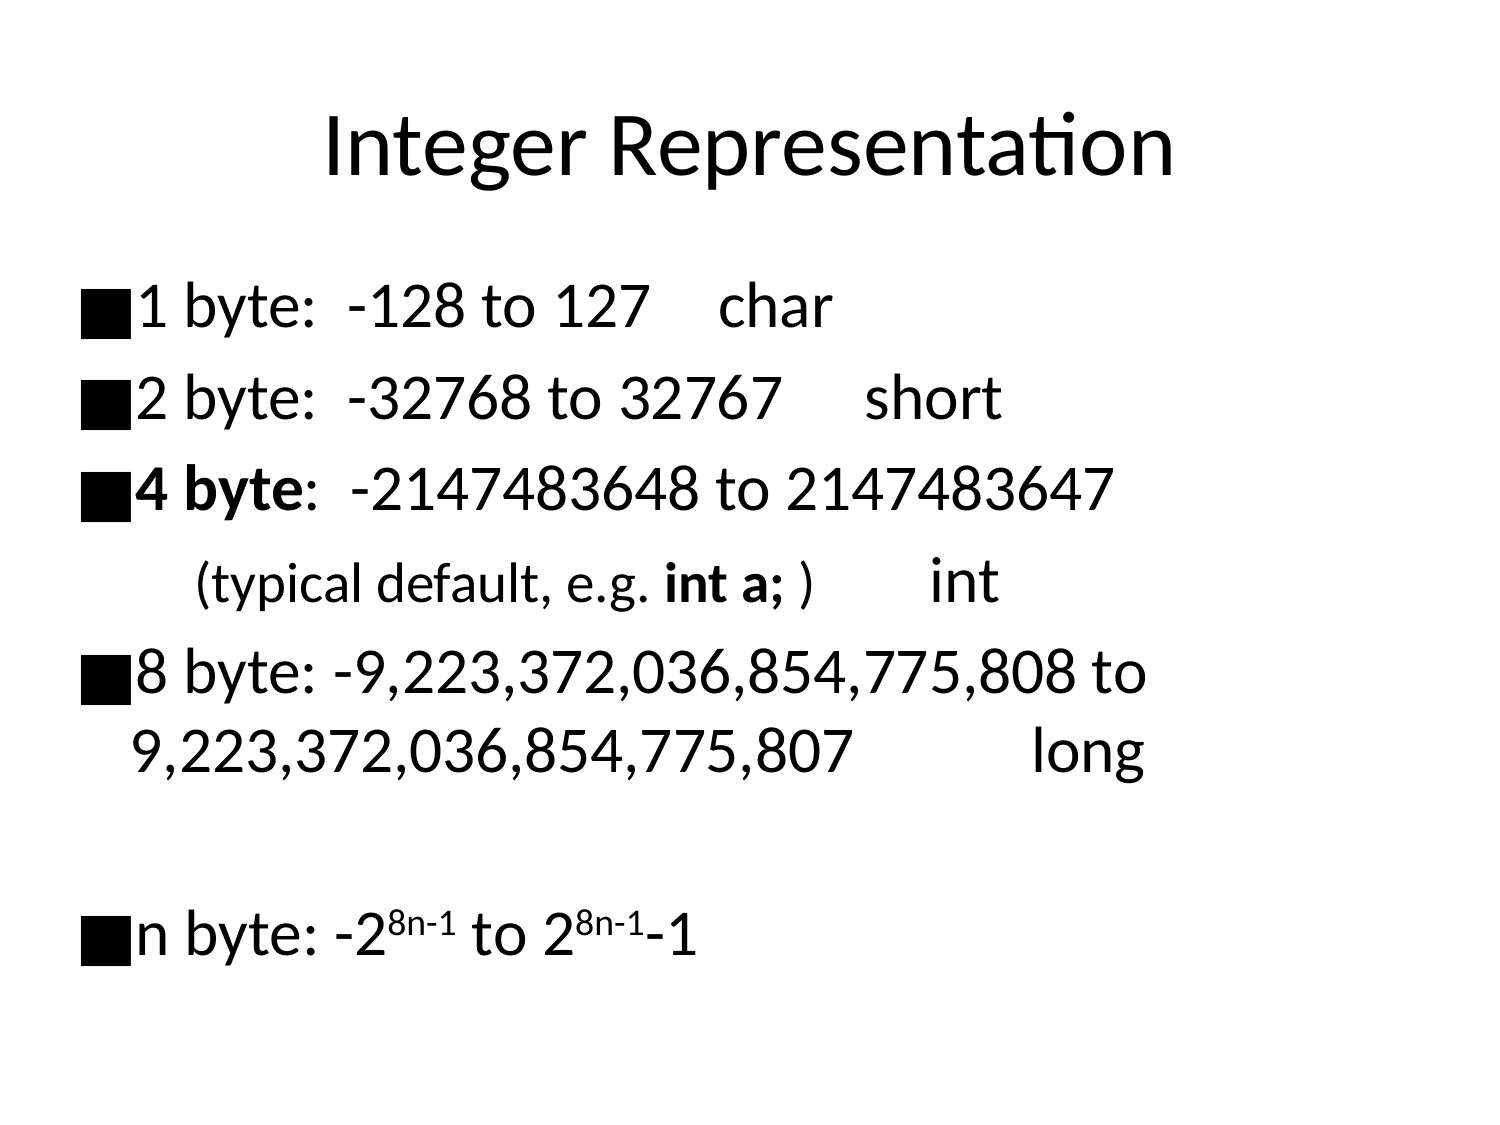

Integer Representation
# 1 byte: -128 to 127						char
2 byte: -32768 to 32767				short
4 byte: -2147483648 to 2147483647
(typical default, e.g. int a; )				int
8 byte: -9,223,372,036,854,775,808 to 9,223,372,036,854,775,807 long
n byte: -28n-1 to 28n-1-1